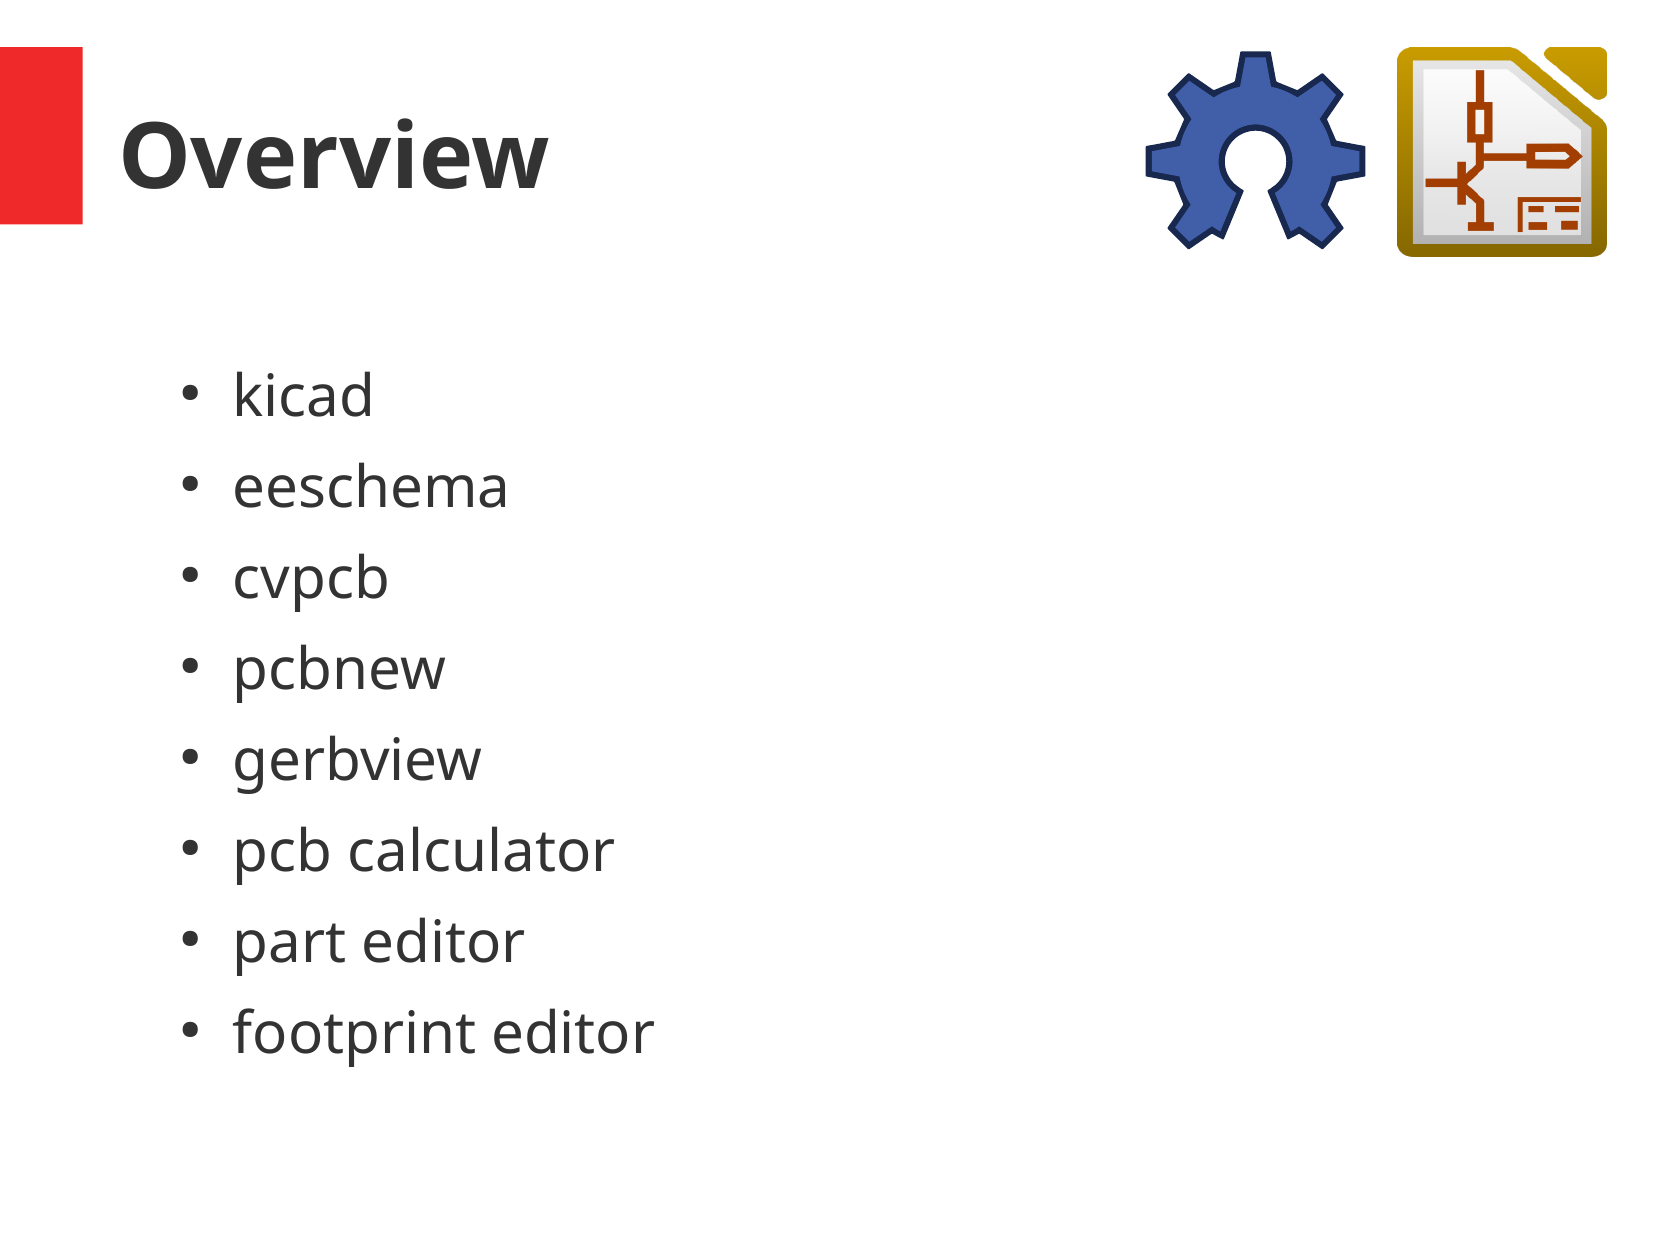

# Overview
kicad
eeschema
cvpcb
pcbnew
gerbview
pcb calculator
part editor
footprint editor